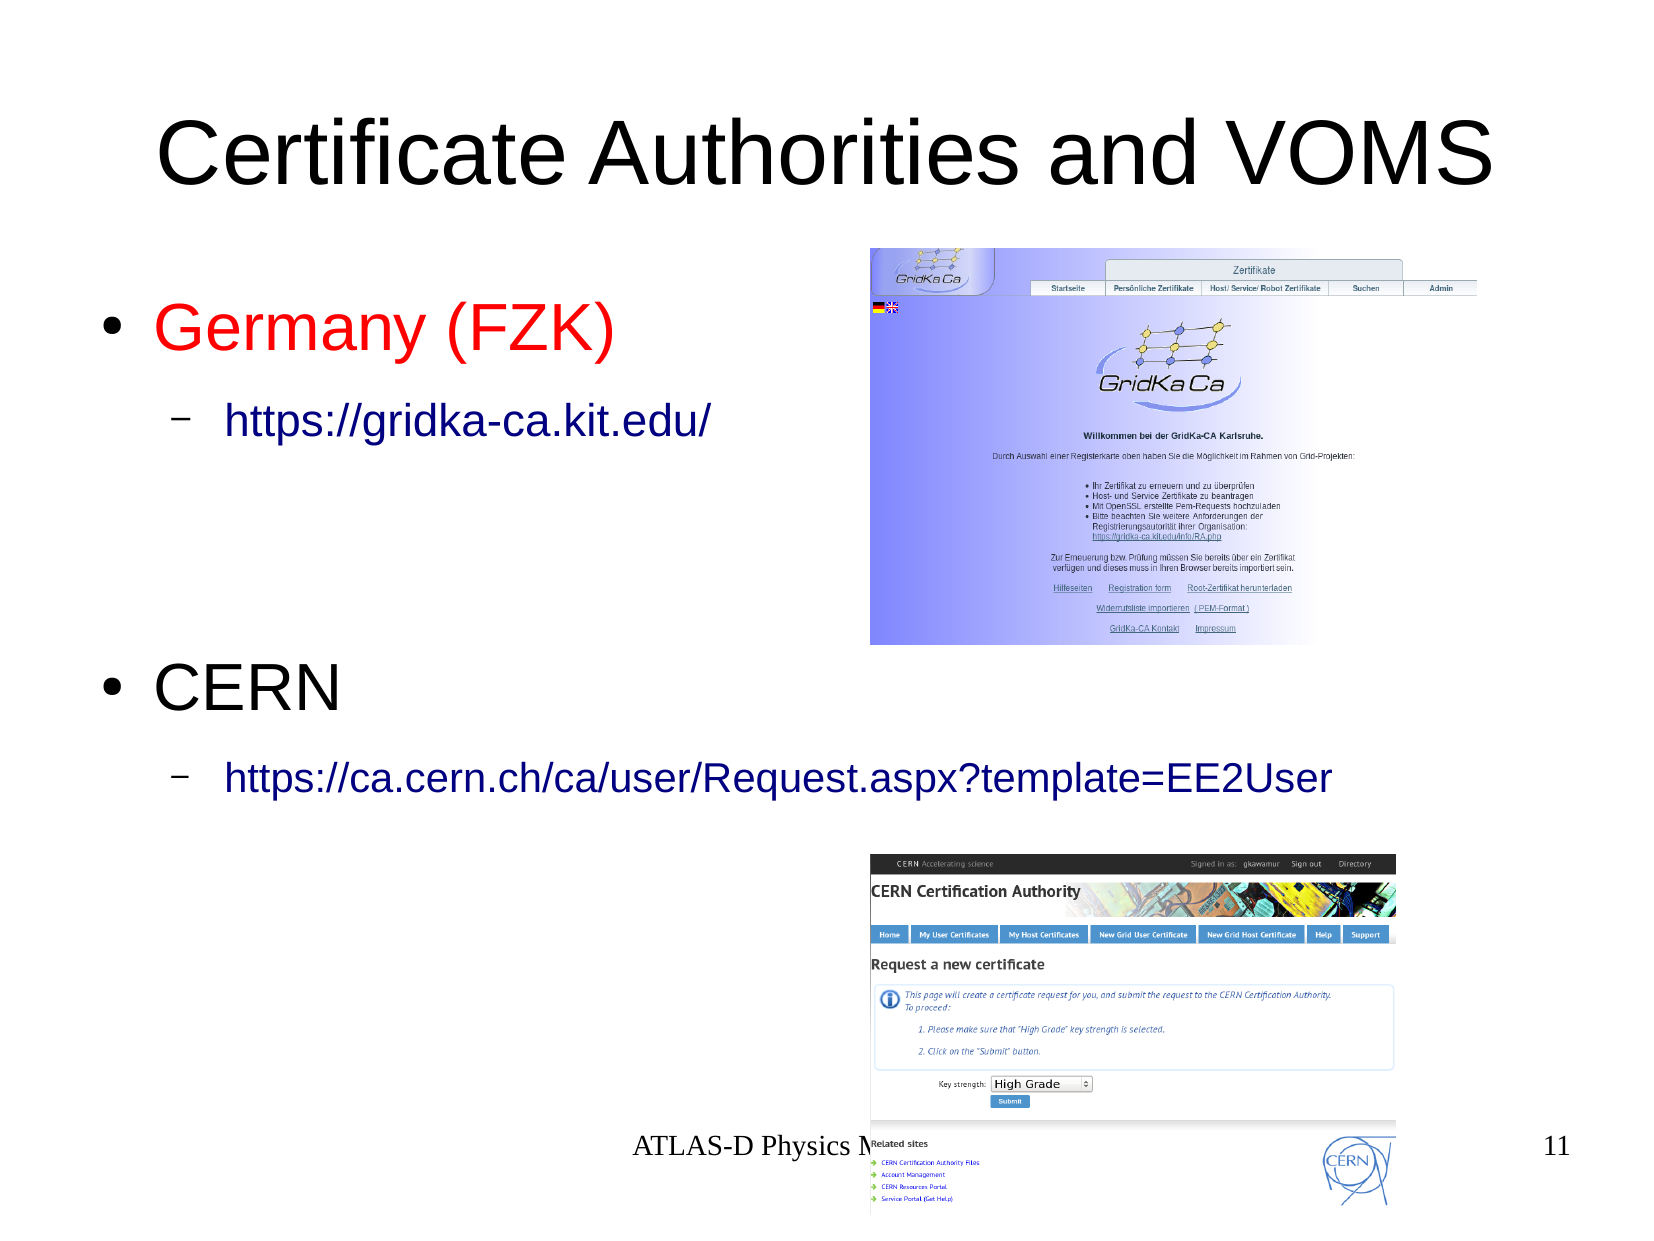

# Certificate Authorities and VOMS
Germany (FZK)
https://gridka-ca.kit.edu/
CERN
https://ca.cern.ch/ca/user/Request.aspx?template=EE2User
ATLAS-D Physics Meeting 2017
11